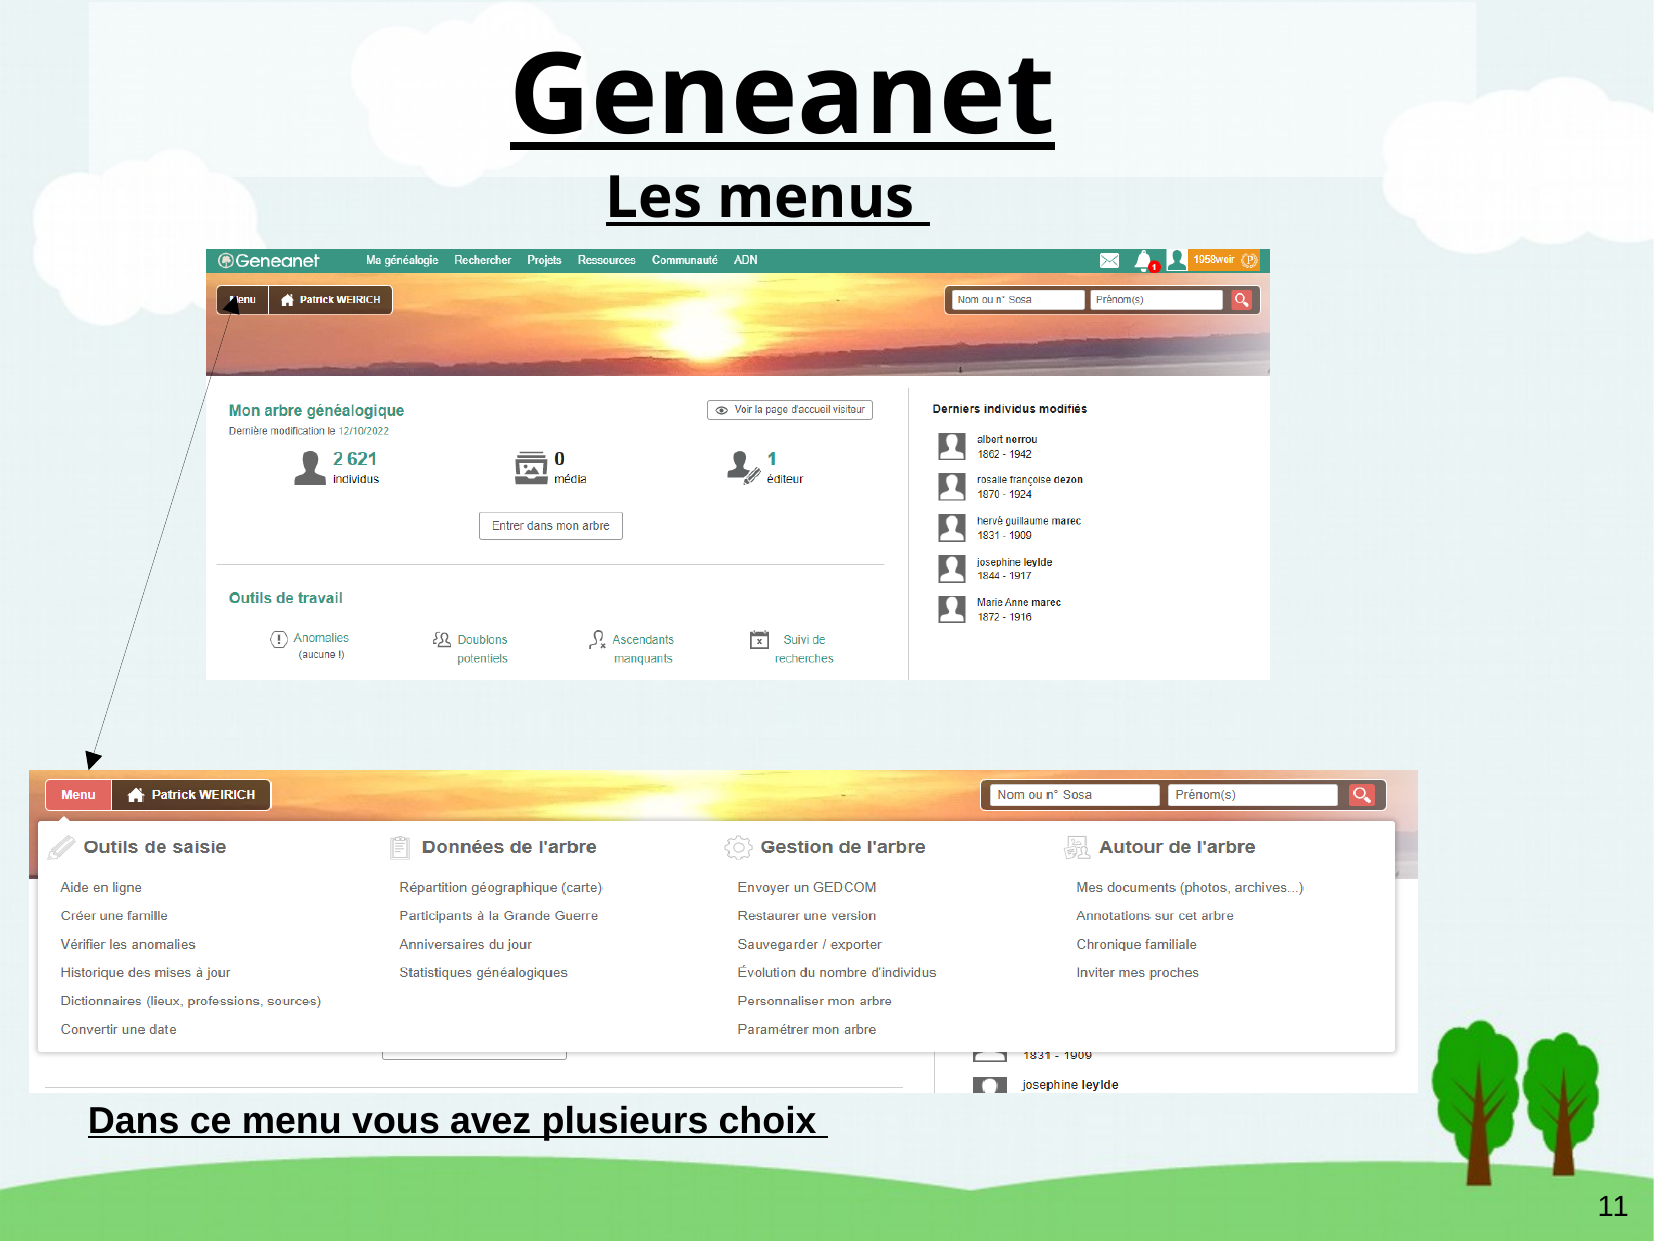

# Geneanet
Les menus
Dans ce menu vous avez plusieurs choix
11